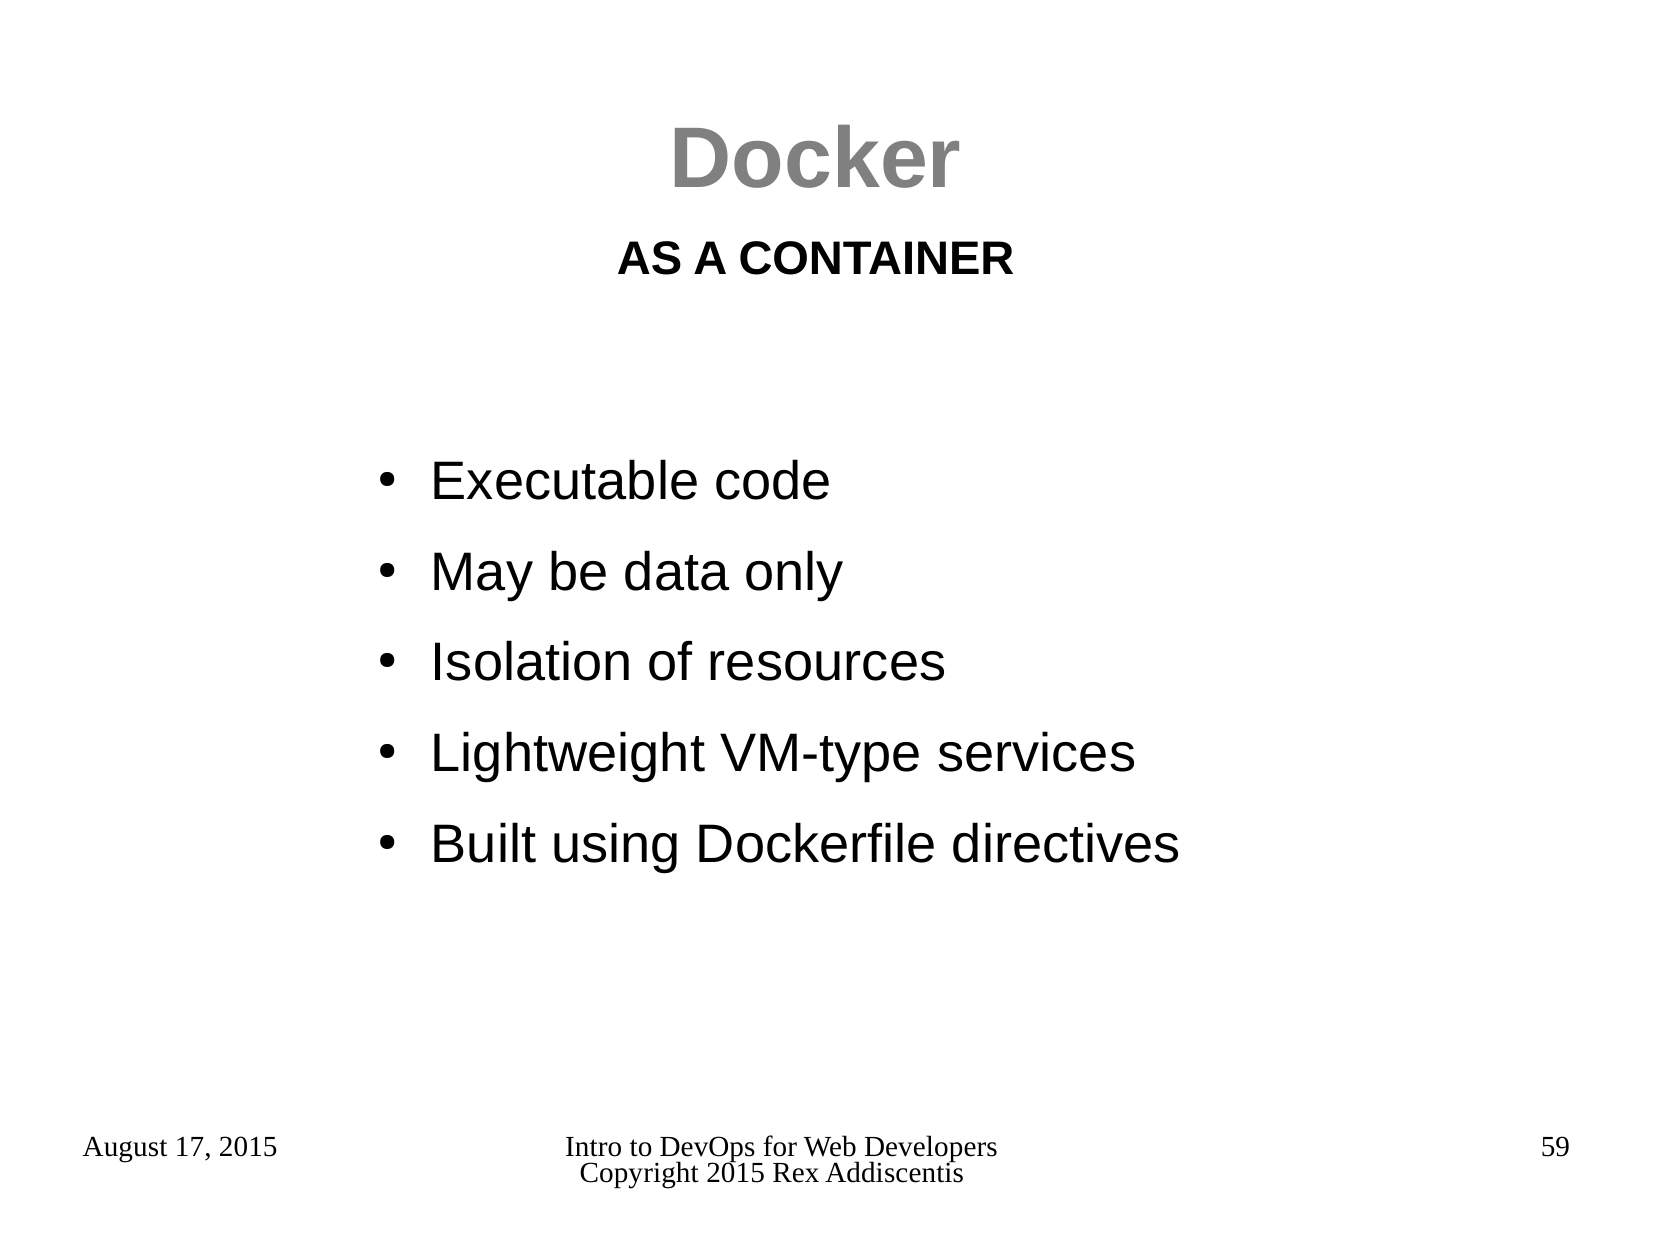

# Docker
AS A CONTAINER
Executable code
May be data only
Isolation of resources
Lightweight VM-type services
Built using Dockerfile directives
August 17, 2015
Intro to DevOps for Web Developers Copyright 2015 Rex Addiscentis
59